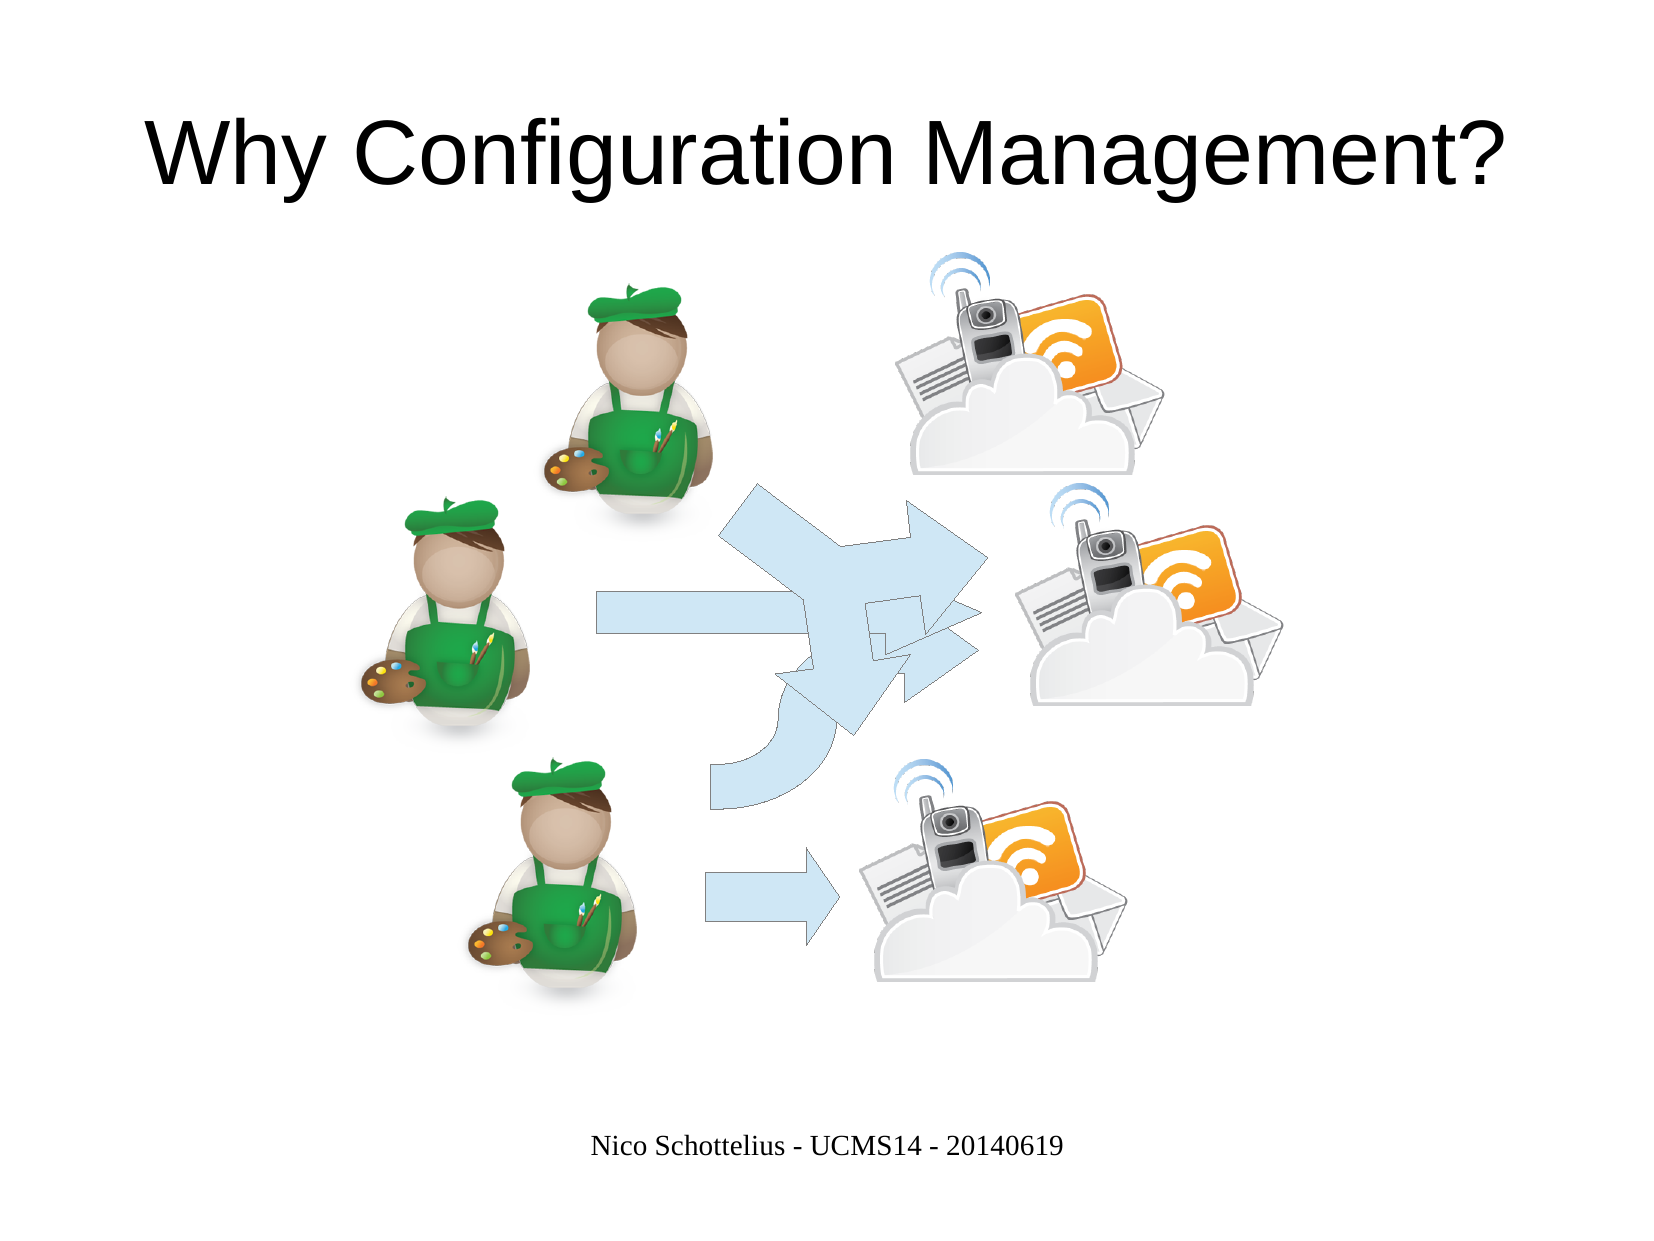

# Why Configuration Management?
Nico Schottelius - UCMS14 - 20140619